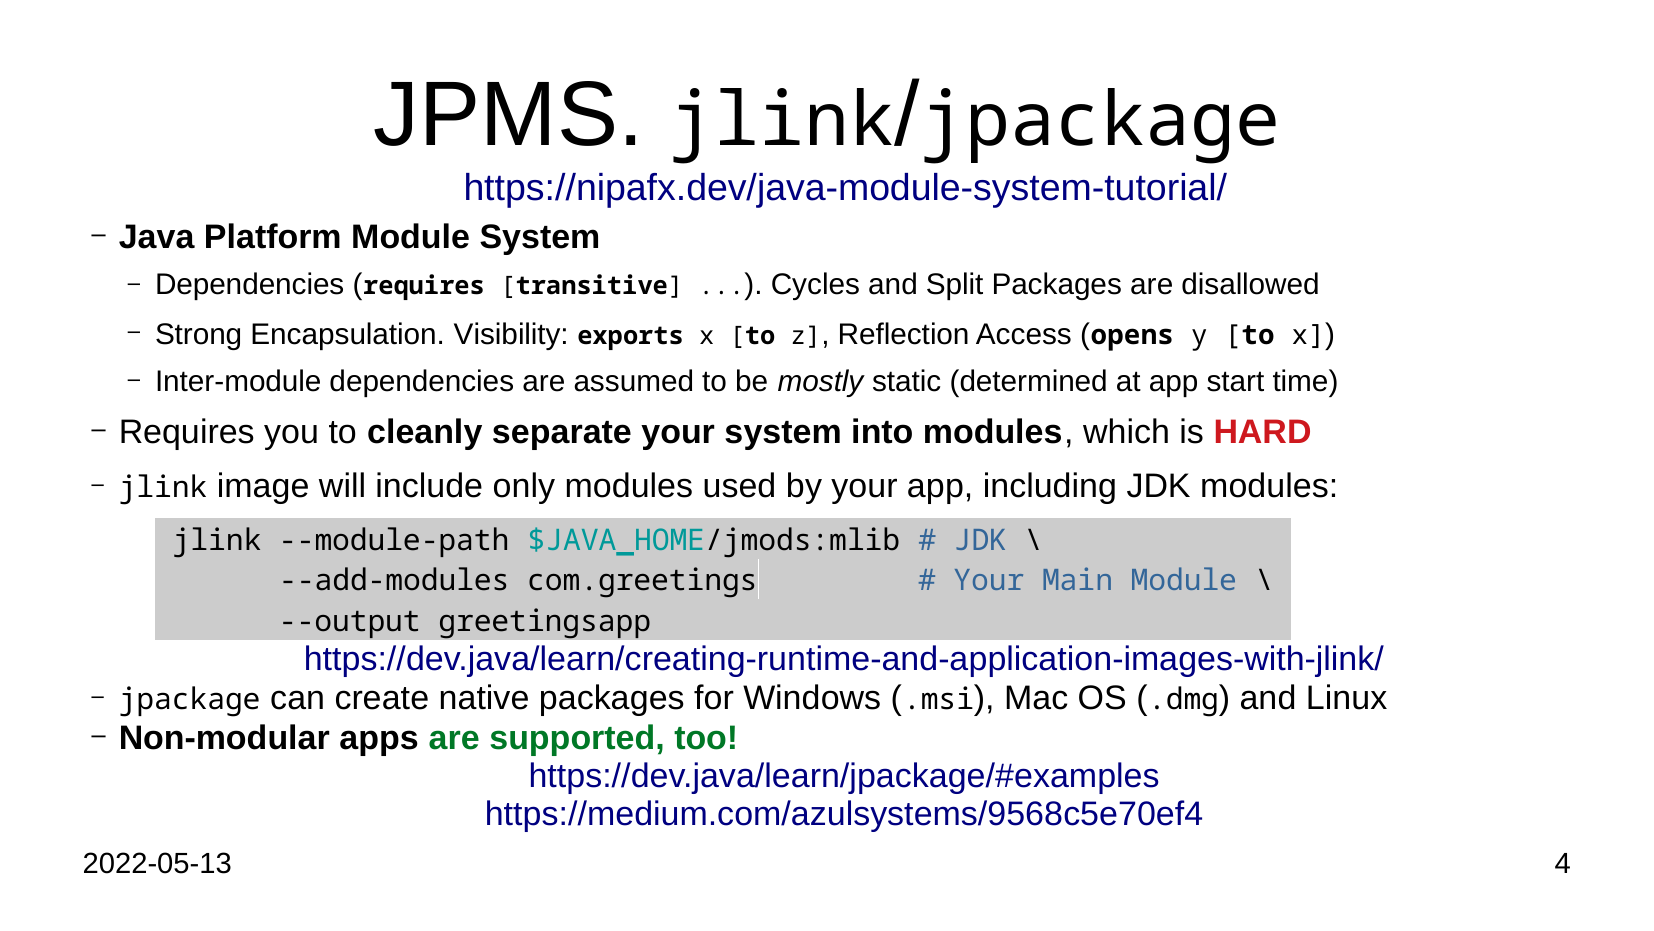

# JPMS. jlink/jpackage
https://nipafx.dev/java-module-system-tutorial/
Java Platform Module System
Dependencies (requires [transitive] ...). Cycles and Split Packages are disallowed
Strong Encapsulation. Visibility: exports x [to z], Reflection Access (opens y [to x])
Inter-module dependencies are assumed to be mostly static (determined at app start time)
Requires you to cleanly separate your system into modules, which is HARD
jlink image will include only modules used by your app, including JDK modules:
 jlink --module-path $JAVA_HOME/jmods:mlib # JDK \
 --add-modules com.greetings # Your Main Module \
 --output greetingsapp
https://dev.java/learn/creating-runtime-and-application-images-with-jlink/
jpackage can create native packages for Windows (.msi), Mac OS (.dmg) and Linux
Non-modular apps are supported, too!
https://dev.java/learn/jpackage/#examples
https://medium.com/azulsystems/9568c5e70ef4
2022-05-13
4